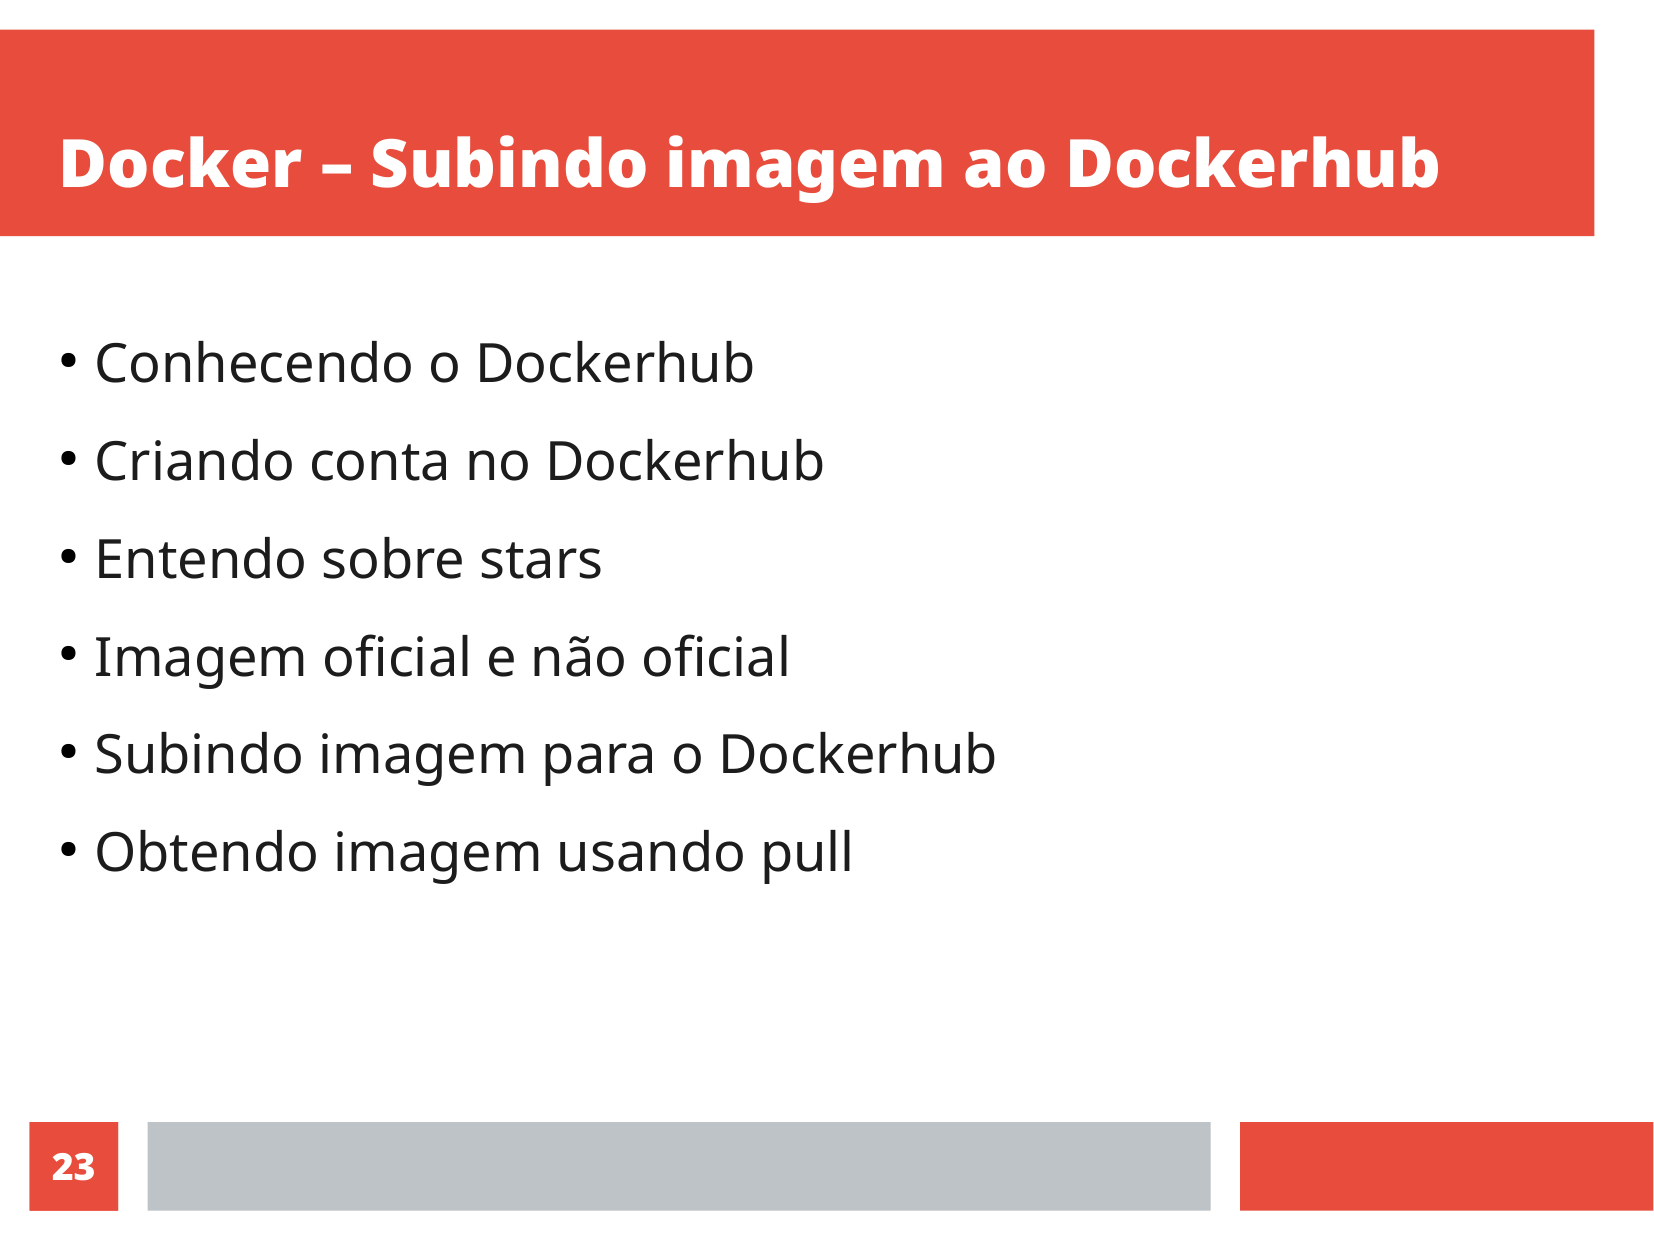

# Docker – Subindo imagem ao Dockerhub
Conhecendo o Dockerhub
Criando conta no Dockerhub
Entendo sobre stars
Imagem oficial e não oficial
Subindo imagem para o Dockerhub
Obtendo imagem usando pull
23